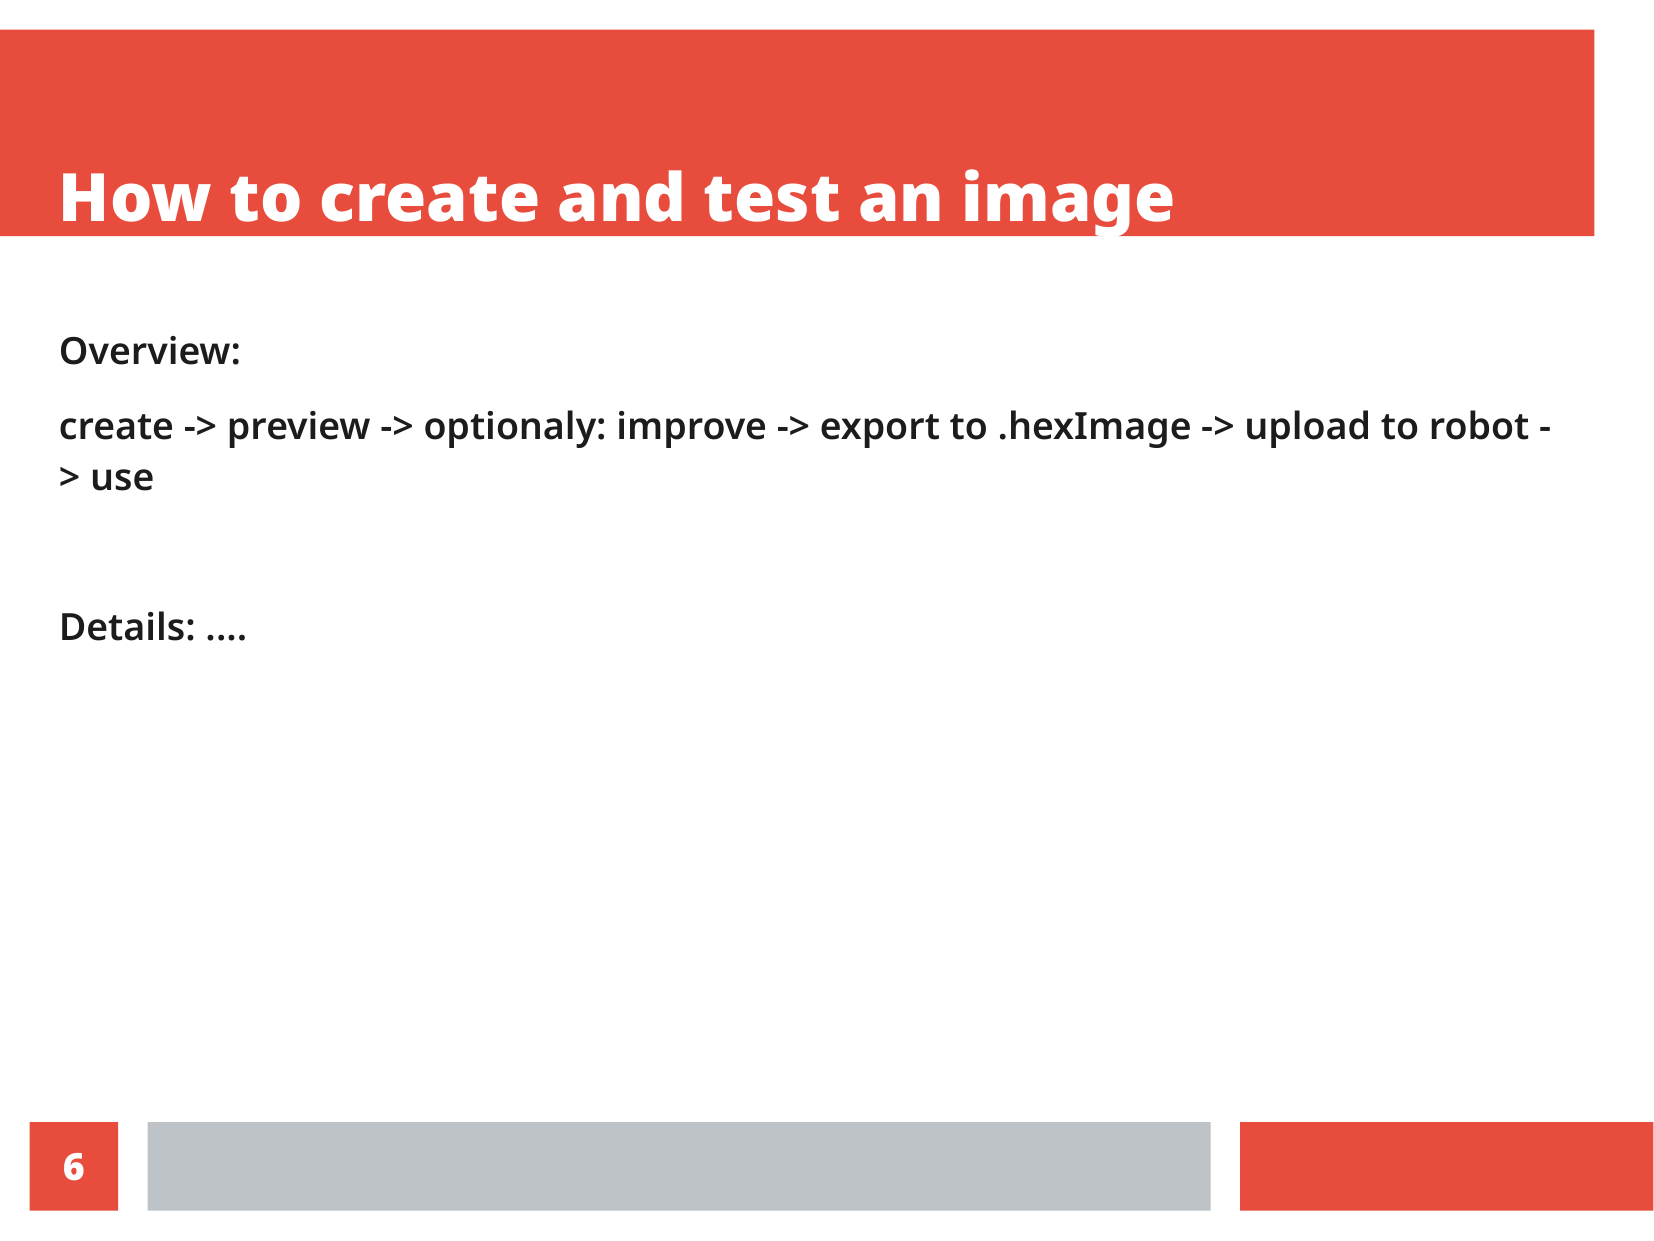

# How to create and test an image
Overview:
create -> preview -> optionaly: improve -> export to .hexImage -> upload to robot -> use
Details: ....
6